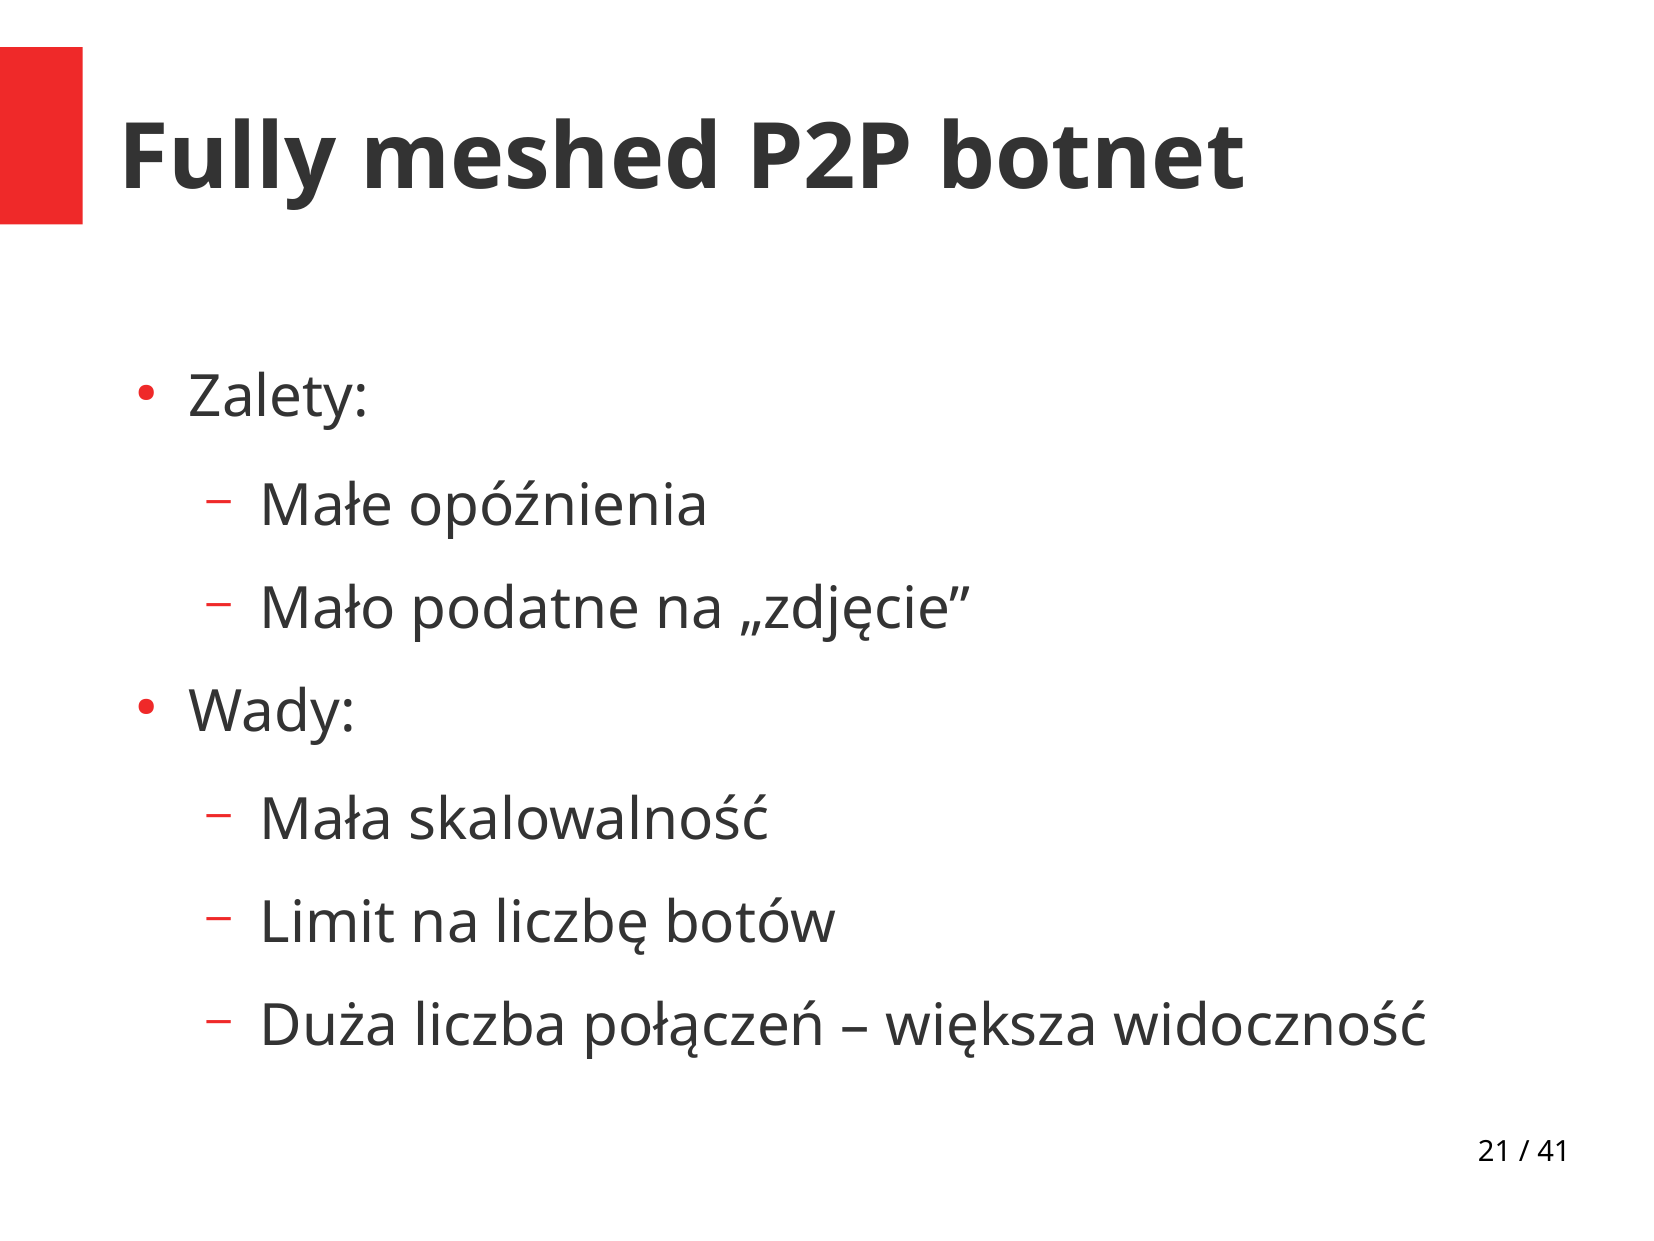

# Fully meshed P2P botnet
Zalety:
Małe opóźnienia
Mało podatne na „zdjęcie”
Wady:
Mała skalowalność
Limit na liczbę botów
Duża liczba połączeń – większa widoczność
21